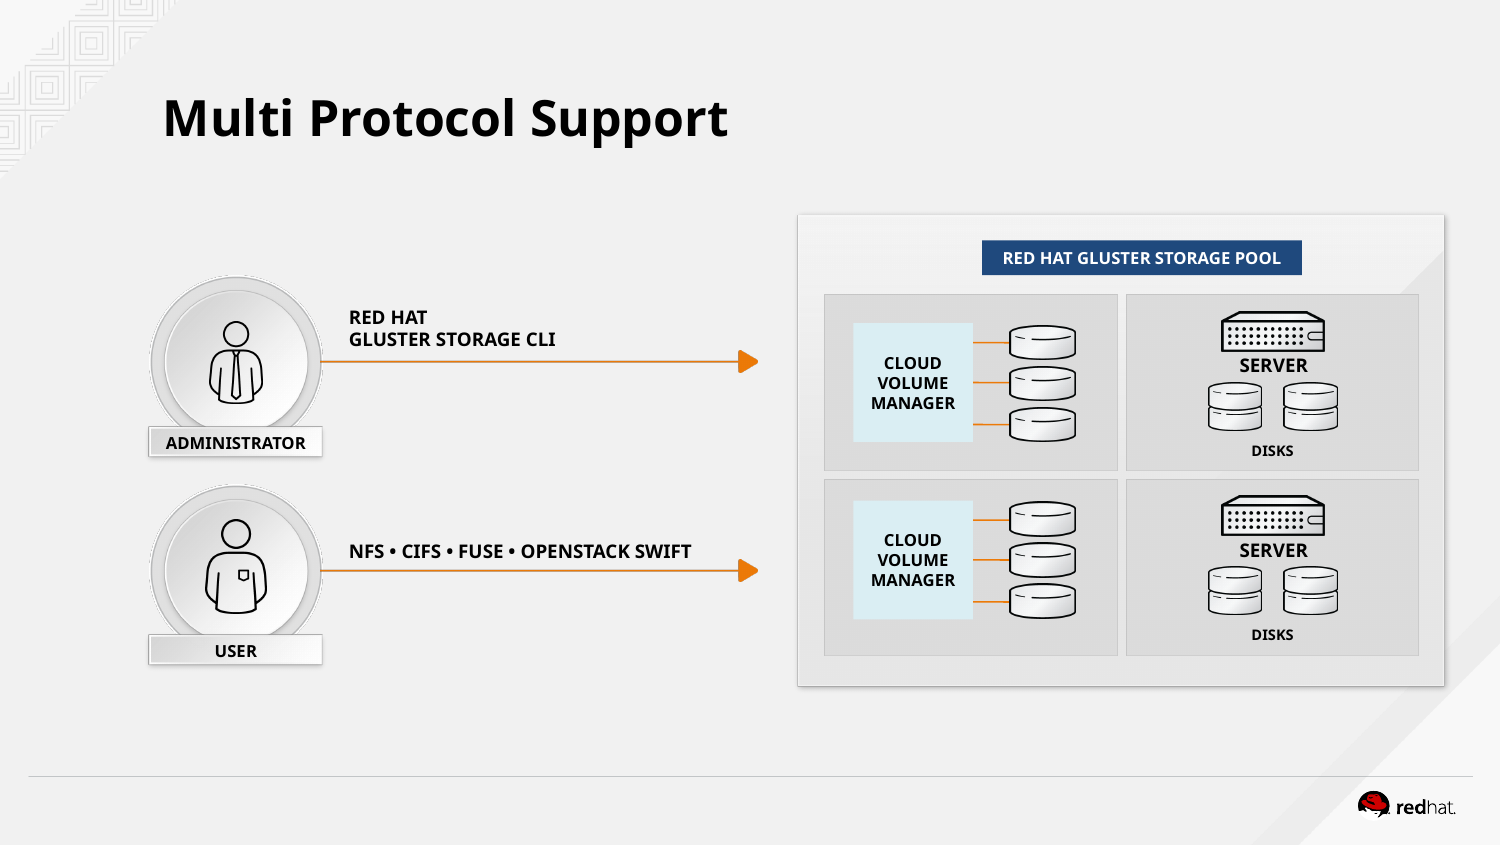

Multi Protocol Support
RED HAT GLUSTER STORAGE POOL
RED HAT
GLUSTER STORAGE CLI
CLOUD VOLUME MANAGER
SERVER
ADMINISTRATOR
DISKS
CLOUD VOLUME MANAGER
SERVER
NFS • CIFS • FUSE • OPENSTACK SWIFT
DISKS
USER